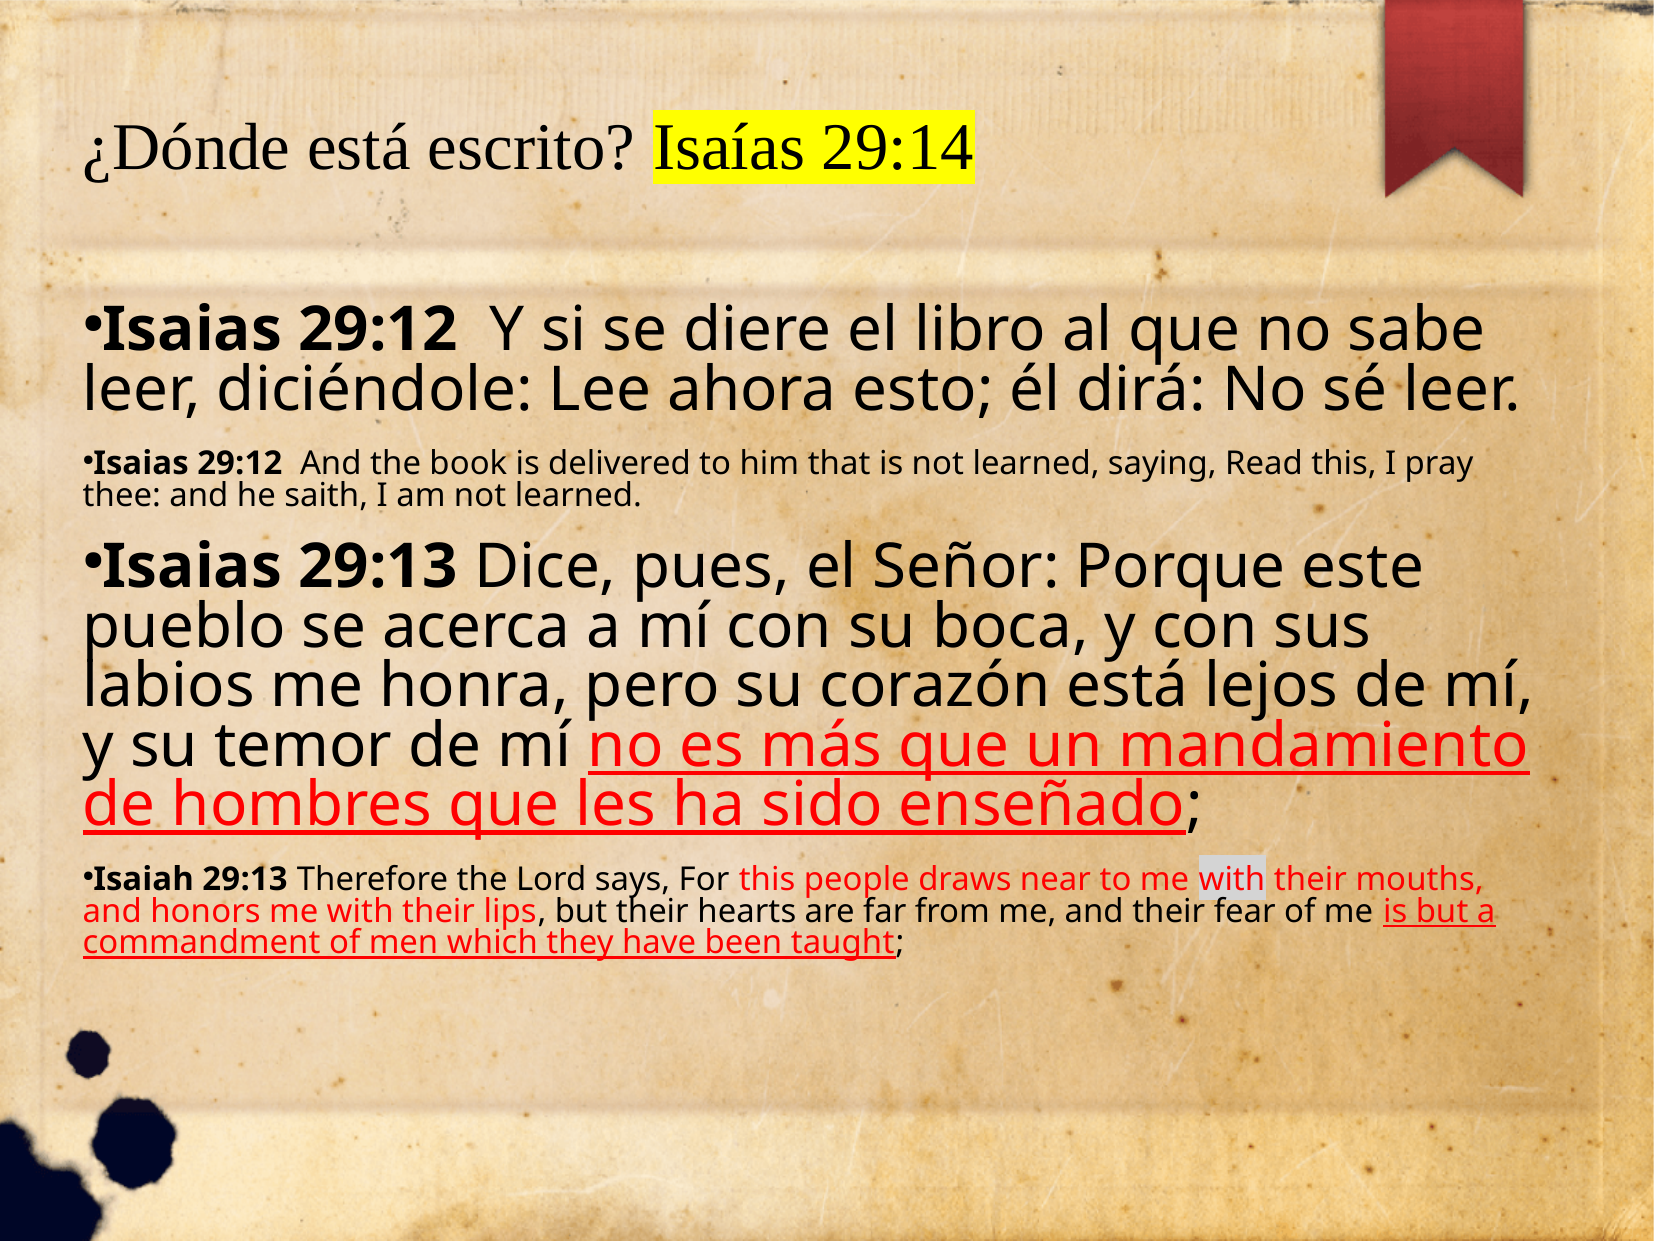

# ¿Dónde está escrito? Isaías 29:14
Isaias 29:12  Y si se diere el libro al que no sabe leer, diciéndole: Lee ahora esto; él dirá: No sé leer.
Isaias 29:12  And the book is delivered to him that is not learned, saying, Read this, I pray thee: and he saith, I am not learned.
Isaias 29:13 Dice, pues, el Señor: Porque este pueblo se acerca a mí con su boca, y con sus labios me honra, pero su corazón está lejos de mí, y su temor de mí no es más que un mandamiento de hombres que les ha sido enseñado;
Isaiah 29:13 Therefore the Lord says, For this people draws near to me with their mouths, and honors me with their lips, but their hearts are far from me, and their fear of me is but a commandment of men which they have been taught;